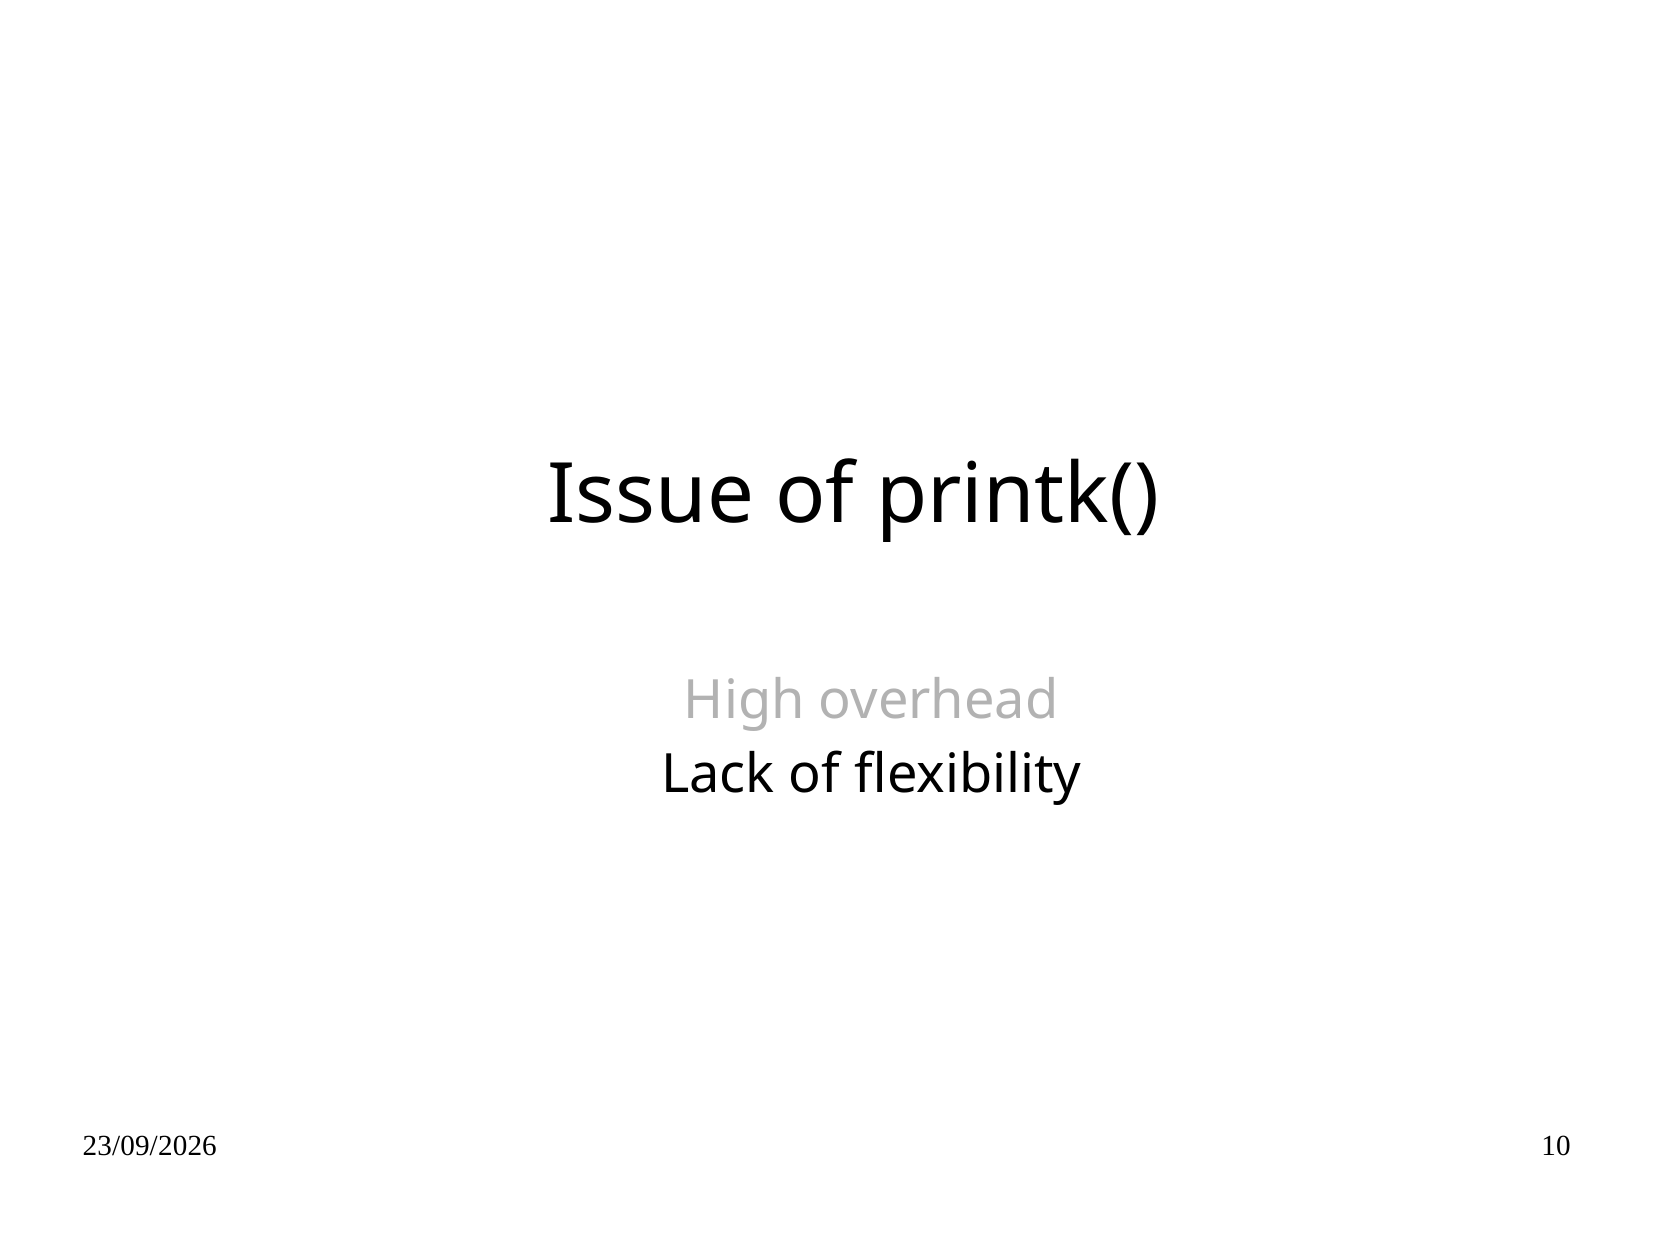

# Issue of printk()
High overhead
Lack of flexibility
10